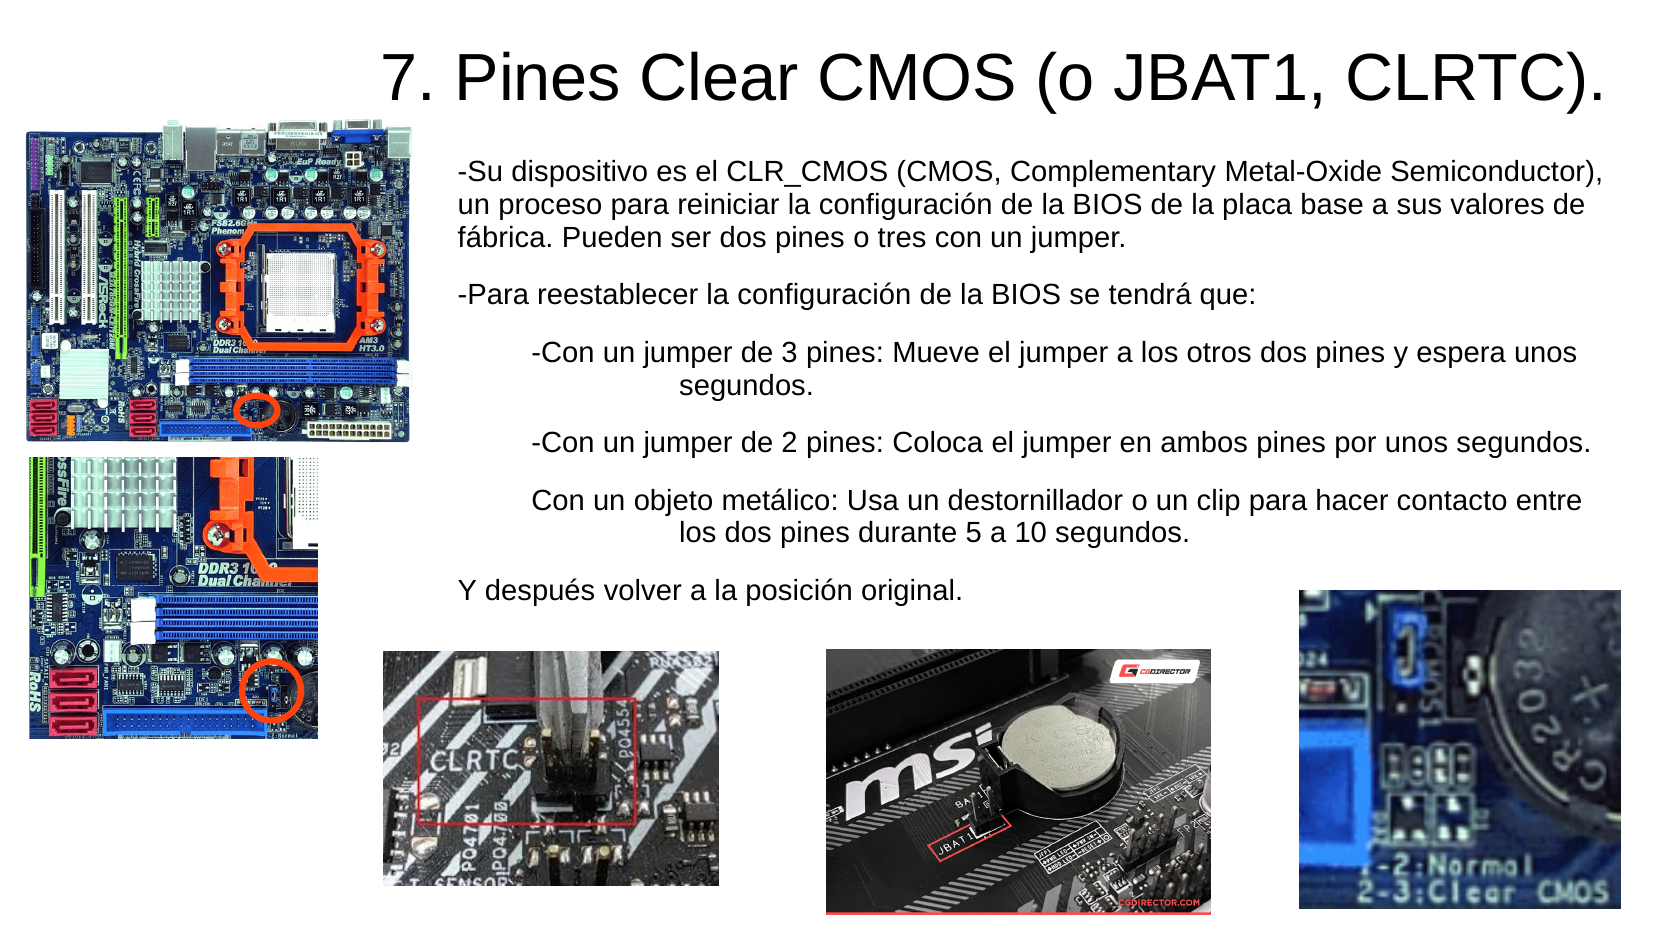

# 7. Pines Clear CMOS (o JBAT1, CLRTC).
-Su dispositivo es el CLR_CMOS (CMOS, Complementary Metal-Oxide Semiconductor), un proceso para reiniciar la configuración de la BIOS de la placa base a sus valores de fábrica. Pueden ser dos pines o tres con un jumper.
-Para reestablecer la configuración de la BIOS se tendrá que:
	-Con un jumper de 3 pines: Mueve el jumper a los otros dos pines y espera unos 			segundos.
	-Con un jumper de 2 pines: Coloca el jumper en ambos pines por unos segundos.
	Con un objeto metálico: Usa un destornillador o un clip para hacer contacto entre			los dos pines durante 5 a 10 segundos.
Y después volver a la posición original.